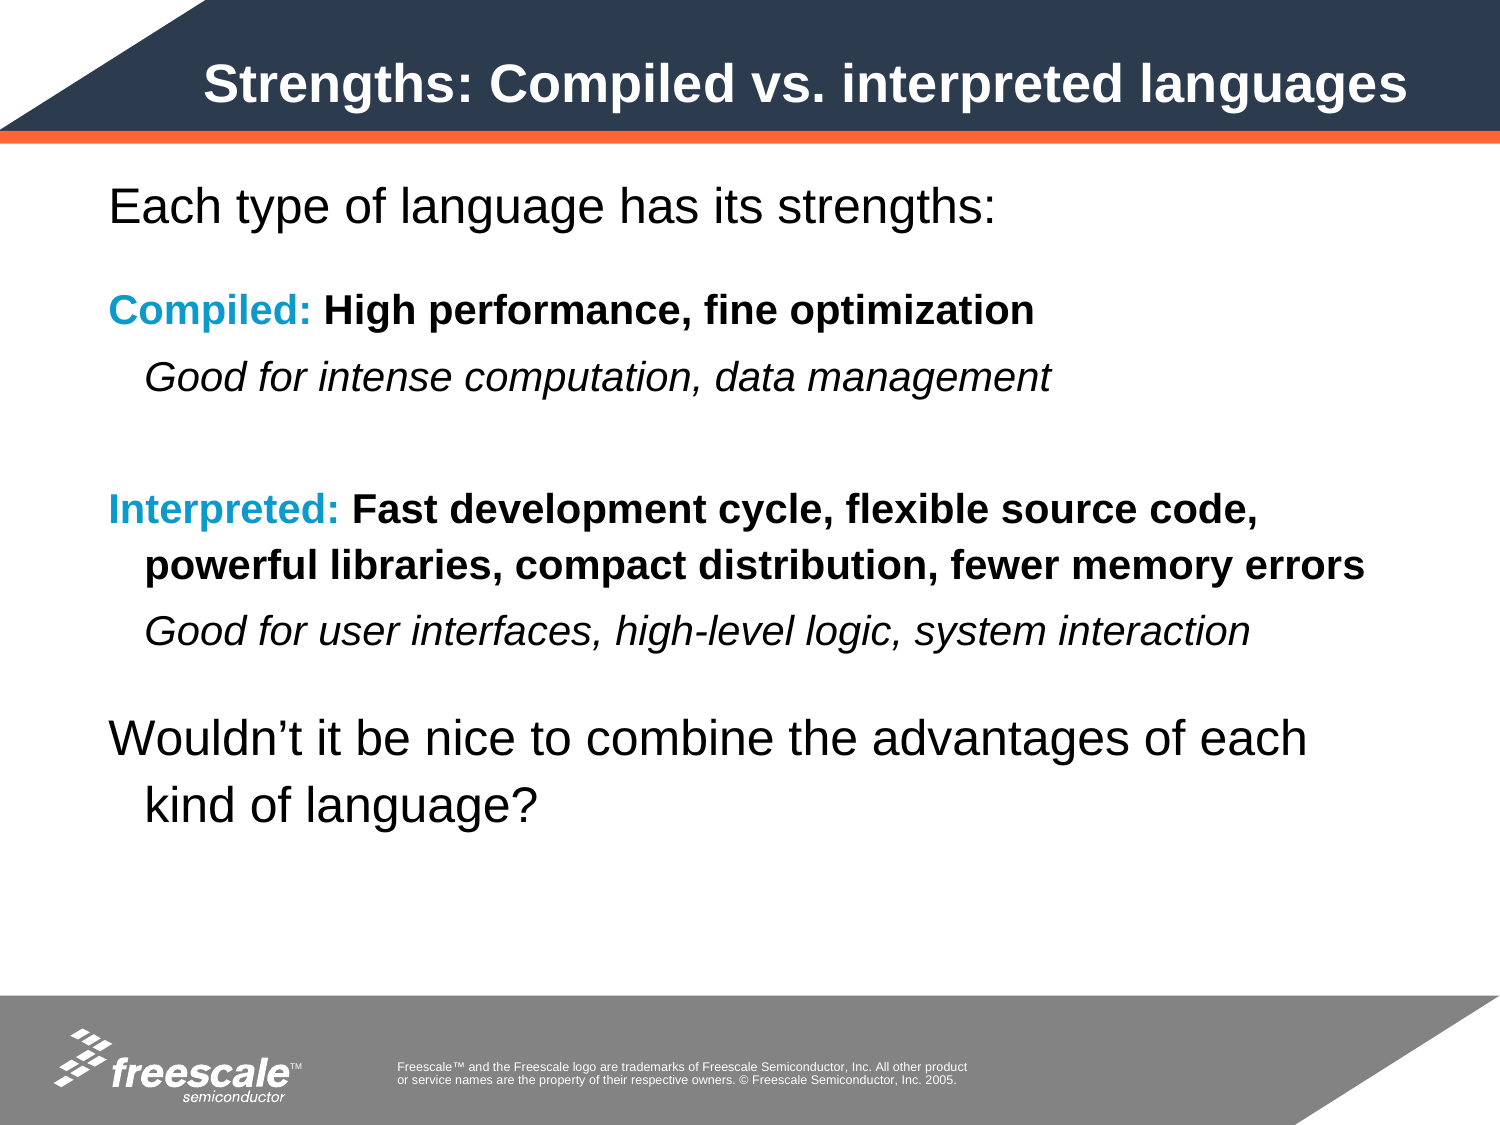

# Strengths: Compiled vs. interpreted languages
Each type of language has its strengths:
Compiled: High performance, fine optimization
	Good for intense computation, data management
Interpreted: Fast development cycle, flexible source code, powerful libraries, compact distribution, fewer memory errors
	Good for user interfaces, high-level logic, system interaction
Wouldn’t it be nice to combine the advantages of each kind of language?